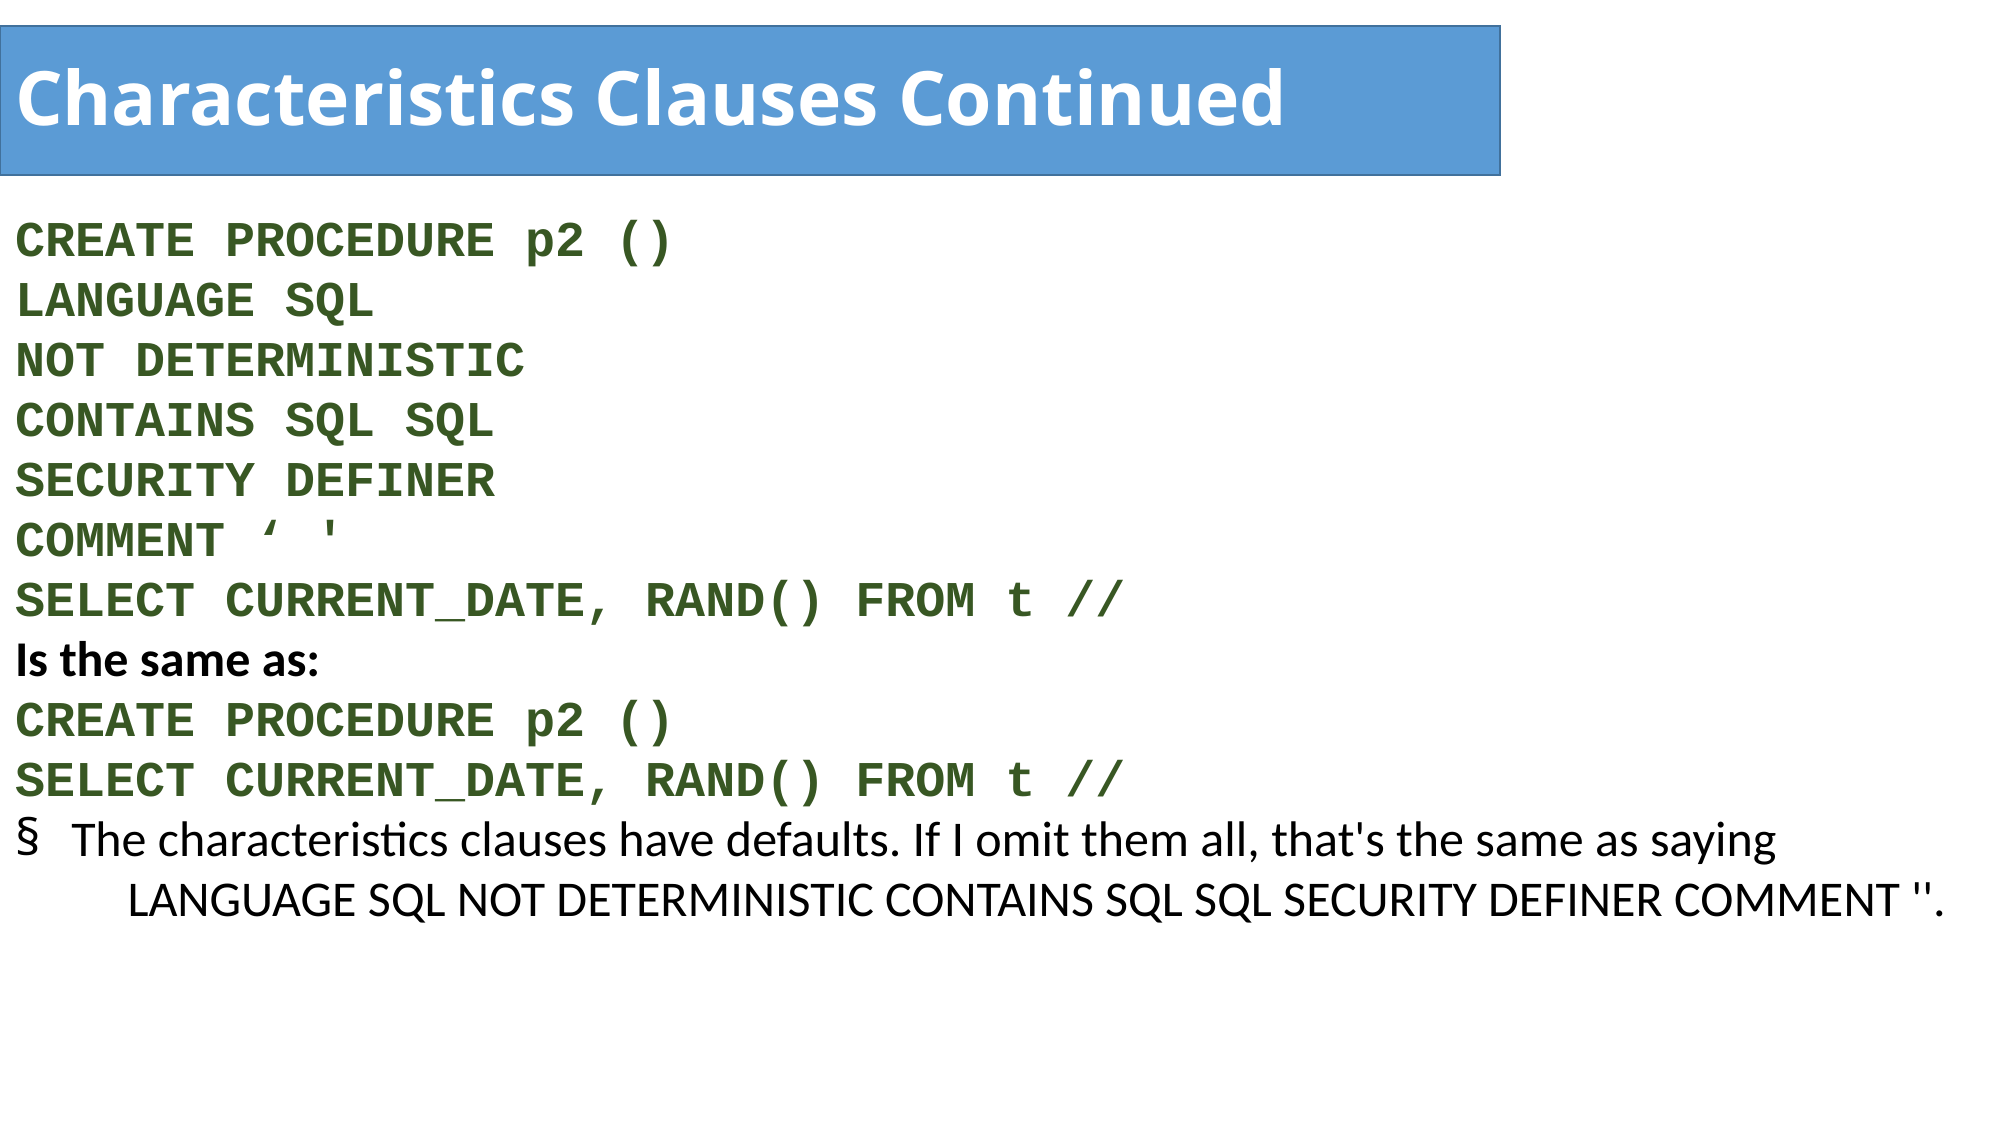

# Characteristics Clauses Continued
CREATE PROCEDURE p2 ()
LANGUAGE SQL
NOT DETERMINISTIC
CONTAINS SQL SQL
SECURITY DEFINER
COMMENT ‘ '
SELECT CURRENT_DATE, RAND() FROM t //
Is the same as:
CREATE PROCEDURE p2 ()
SELECT CURRENT_DATE, RAND() FROM t //
The characteristics clauses have defaults. If I omit them all, that's the same as saying LANGUAGE SQL NOT DETERMINISTIC CONTAINS SQL SQL SECURITY DEFINER COMMENT ''.